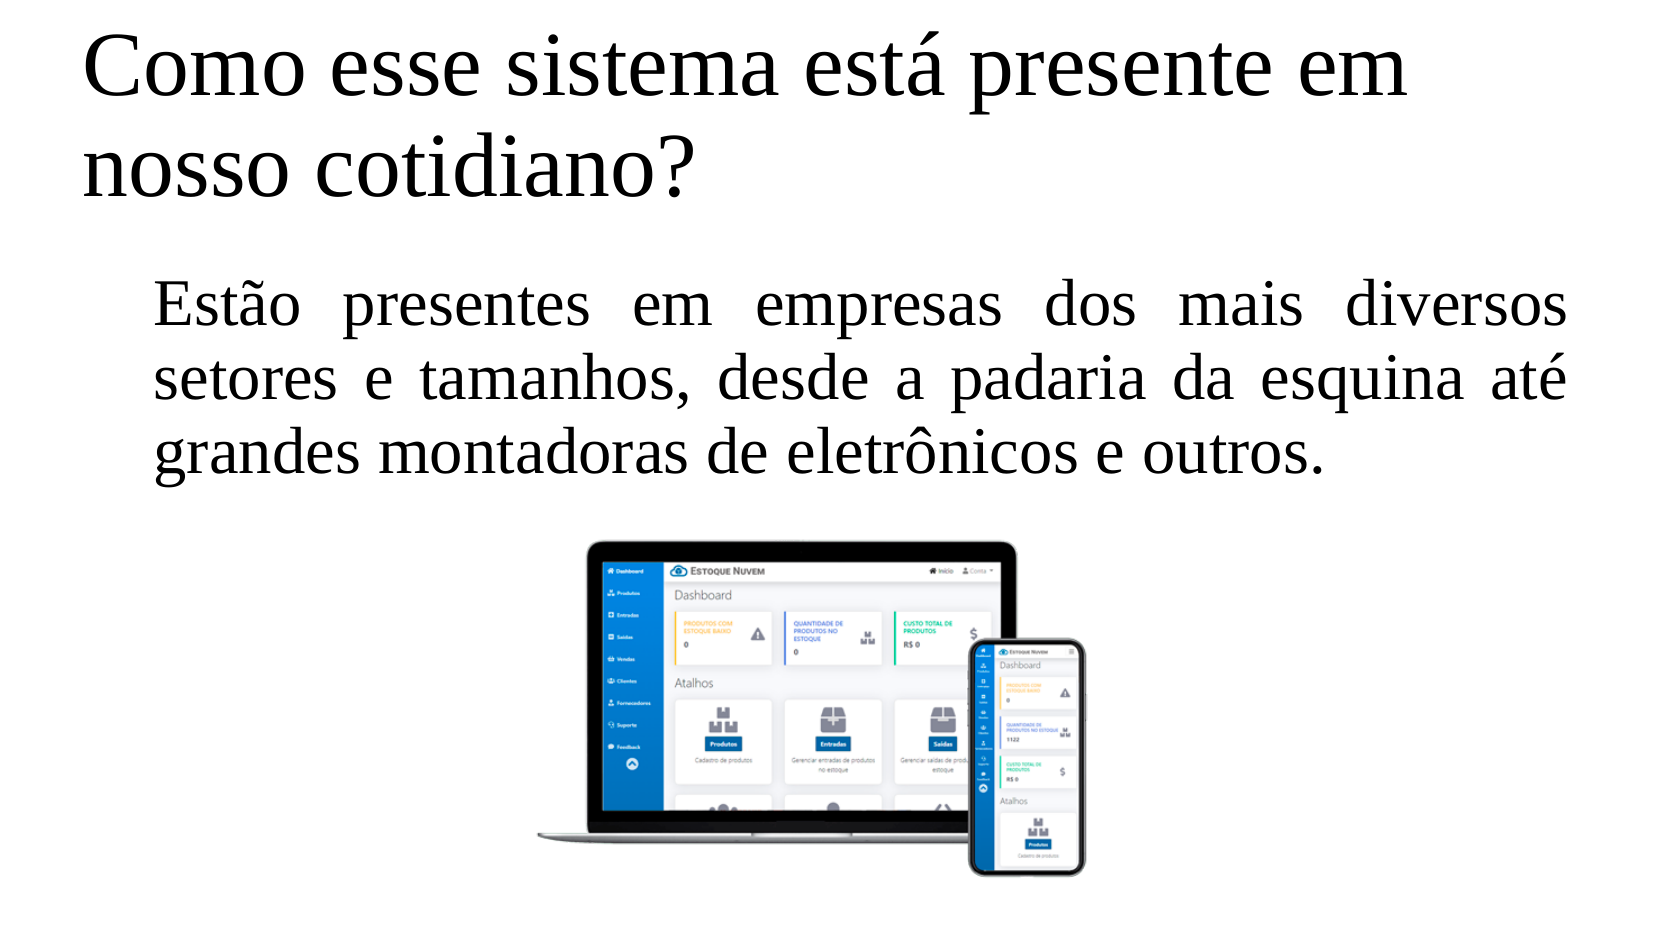

# Como esse sistema está presente em nosso cotidiano?
Estão presentes em empresas dos mais diversos setores e tamanhos, desde a padaria da esquina até grandes montadoras de eletrônicos e outros.